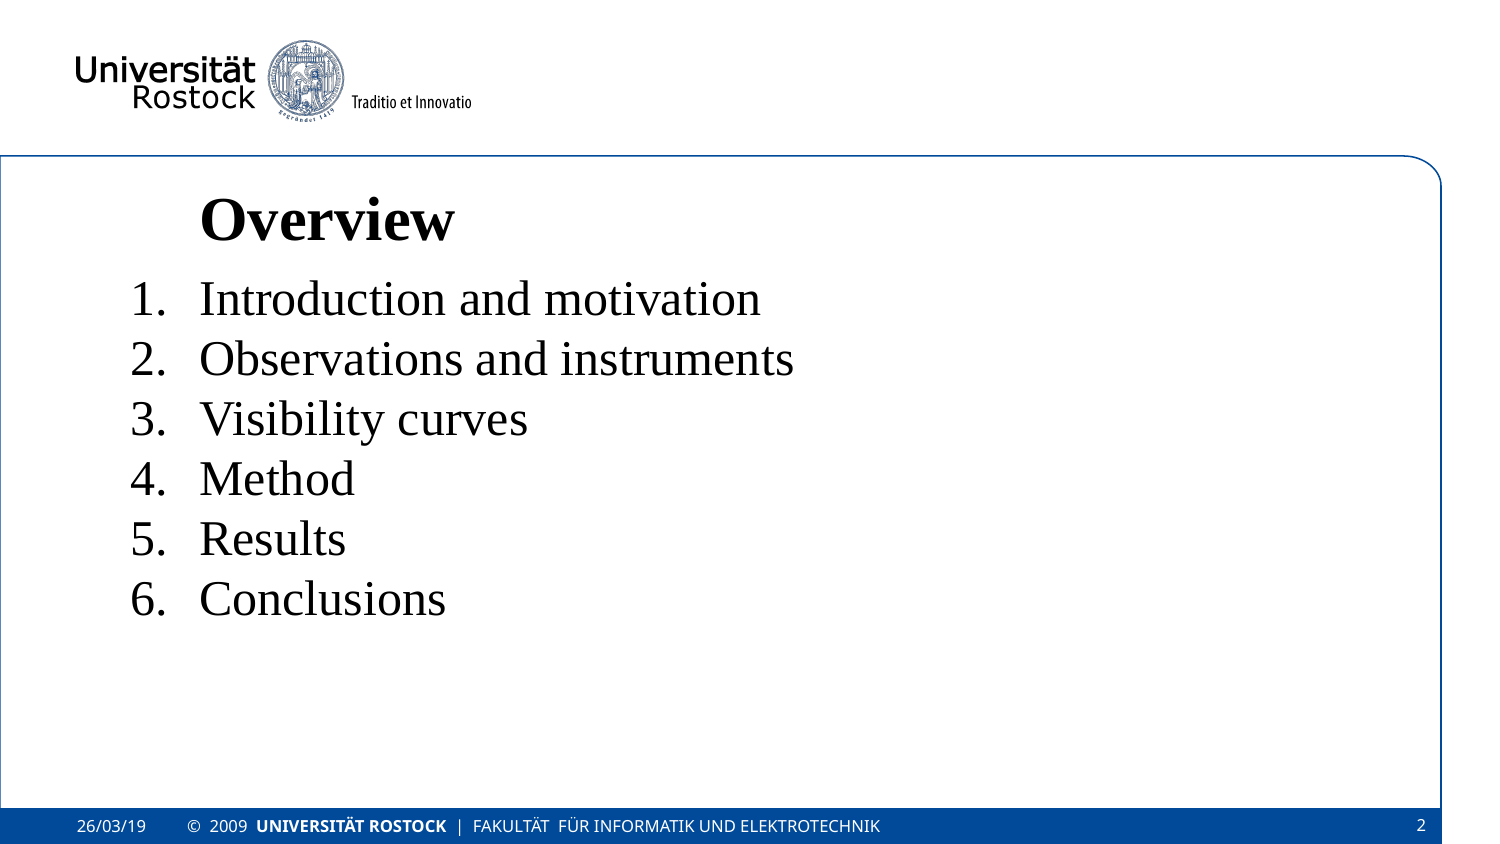

Overview
Introduction and motivation
Observations and instruments
Visibility curves
Method
Results
Conclusions
© 2009 UNIVERSITÄT ROSTOCK | FAKULTÄT FÜR INFORMATIK UND ELEKTROTECHNIK
26/03/19